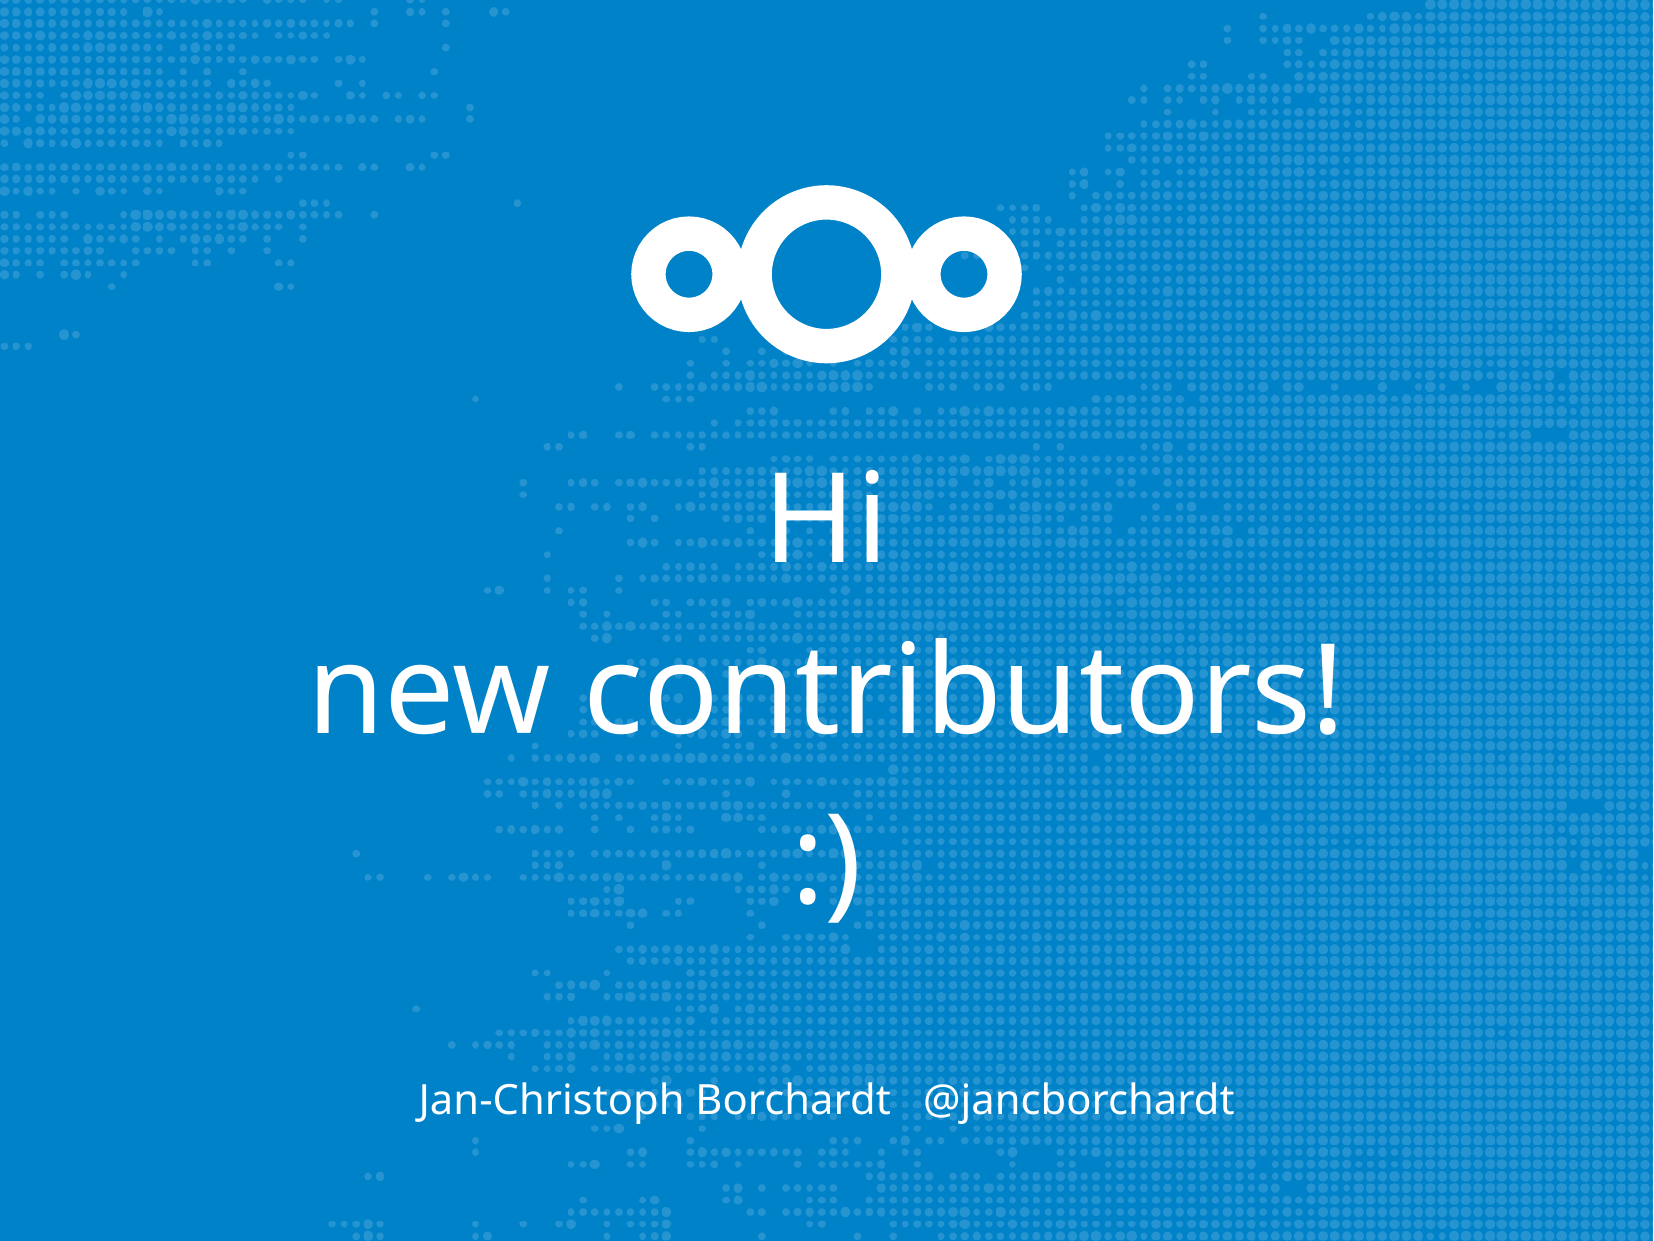

# Hi new contributors! :)
Jan-Christoph Borchardt @jancborchardt